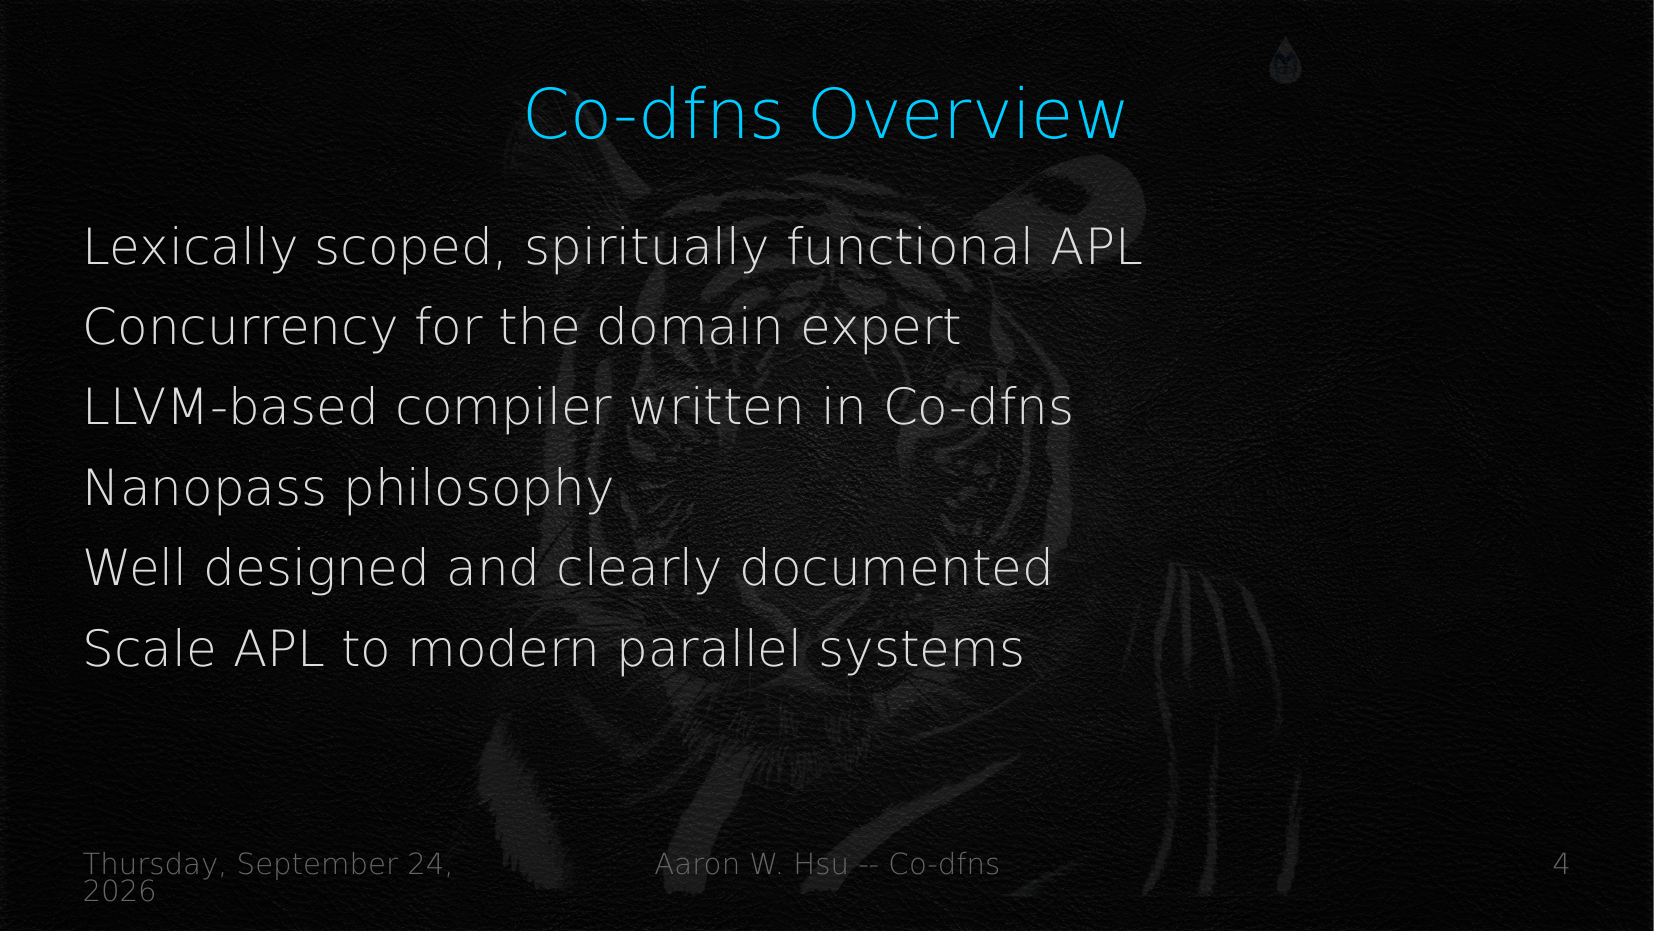

# Co-dfns Overview
Lexically scoped, spiritually functional APL
Concurrency for the domain expert
LLVM-based compiler written in Co-dfns
Nanopass philosophy
Well designed and clearly documented
Scale APL to modern parallel systems
Aaron W. Hsu -- Co-dfns
4